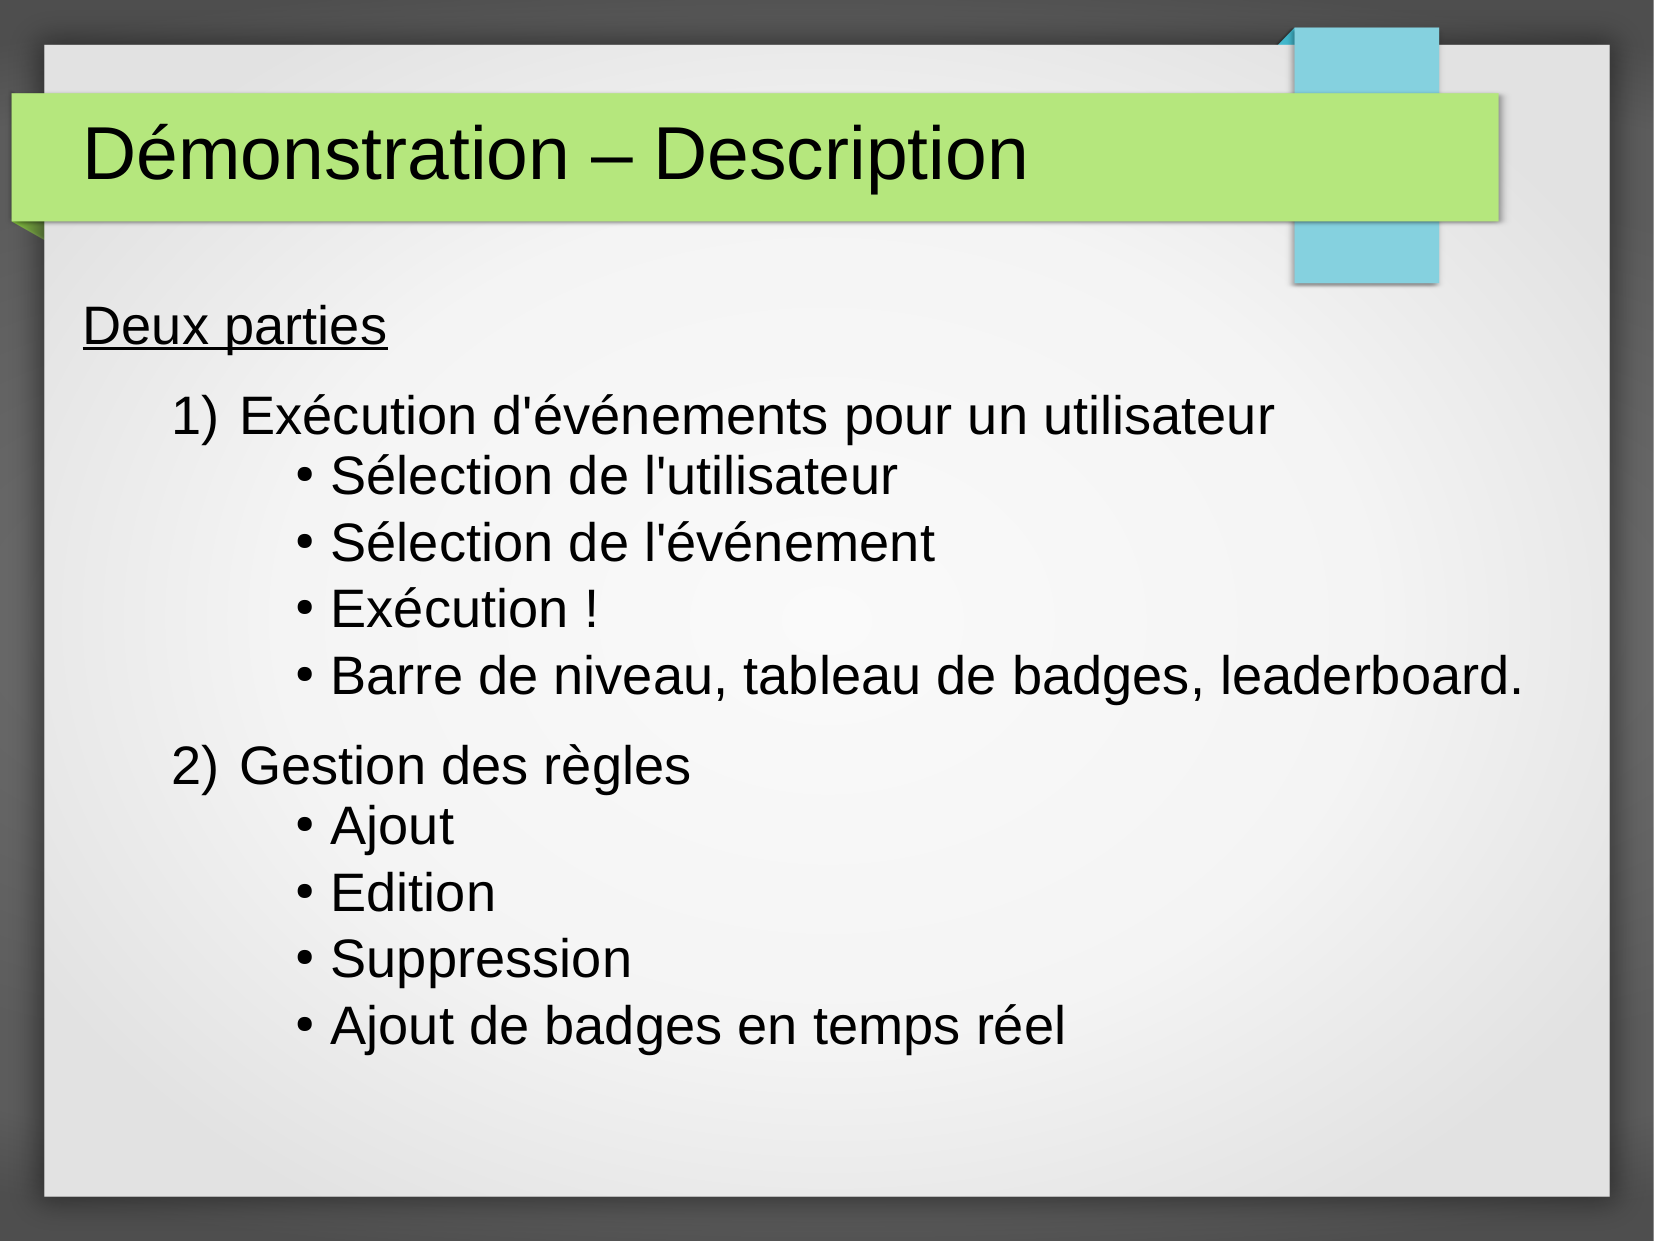

# Démonstration – Description
Deux parties
 Exécution d'événements pour un utilisateur
Sélection de l'utilisateur
Sélection de l'événement
Exécution !
Barre de niveau, tableau de badges, leaderboard.
 Gestion des règles
Ajout
Edition
Suppression
Ajout de badges en temps réel